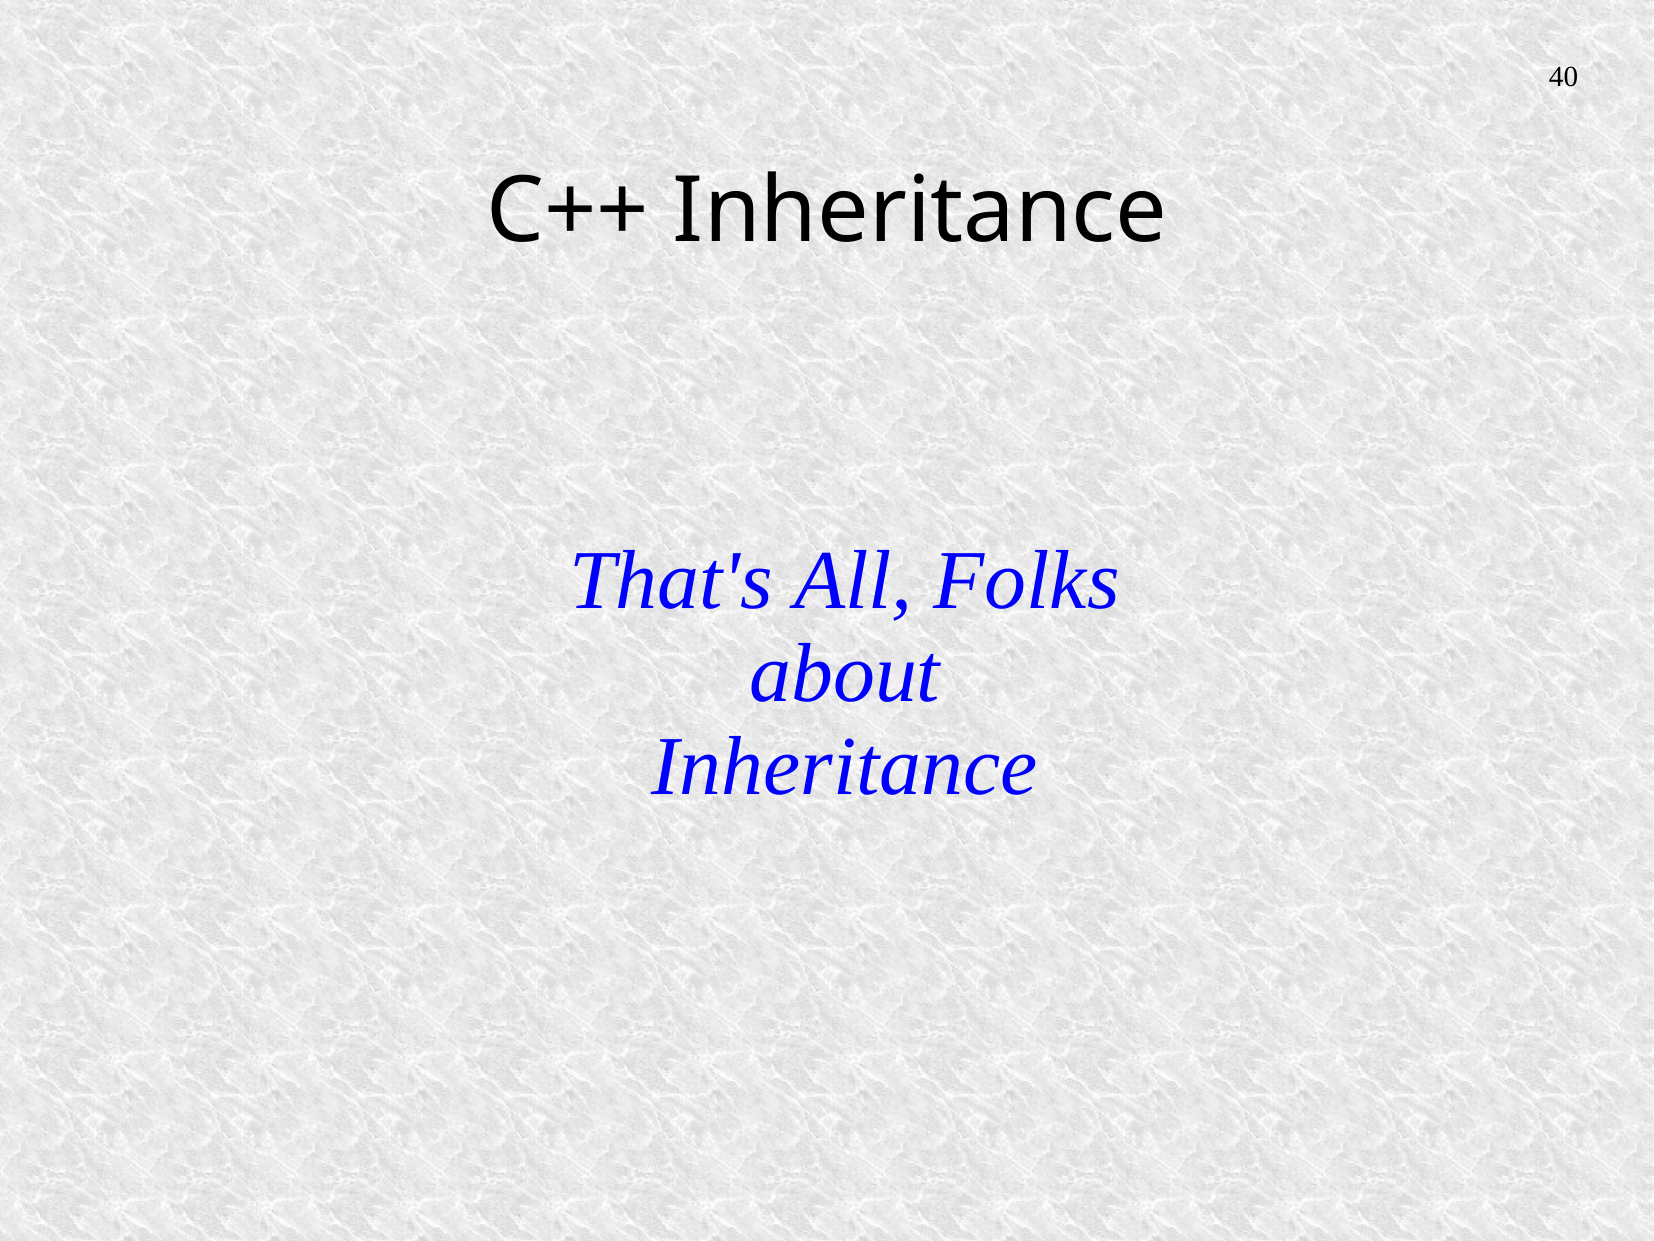

40
# C++ Inheritance
That's All, Folks
about
Inheritance